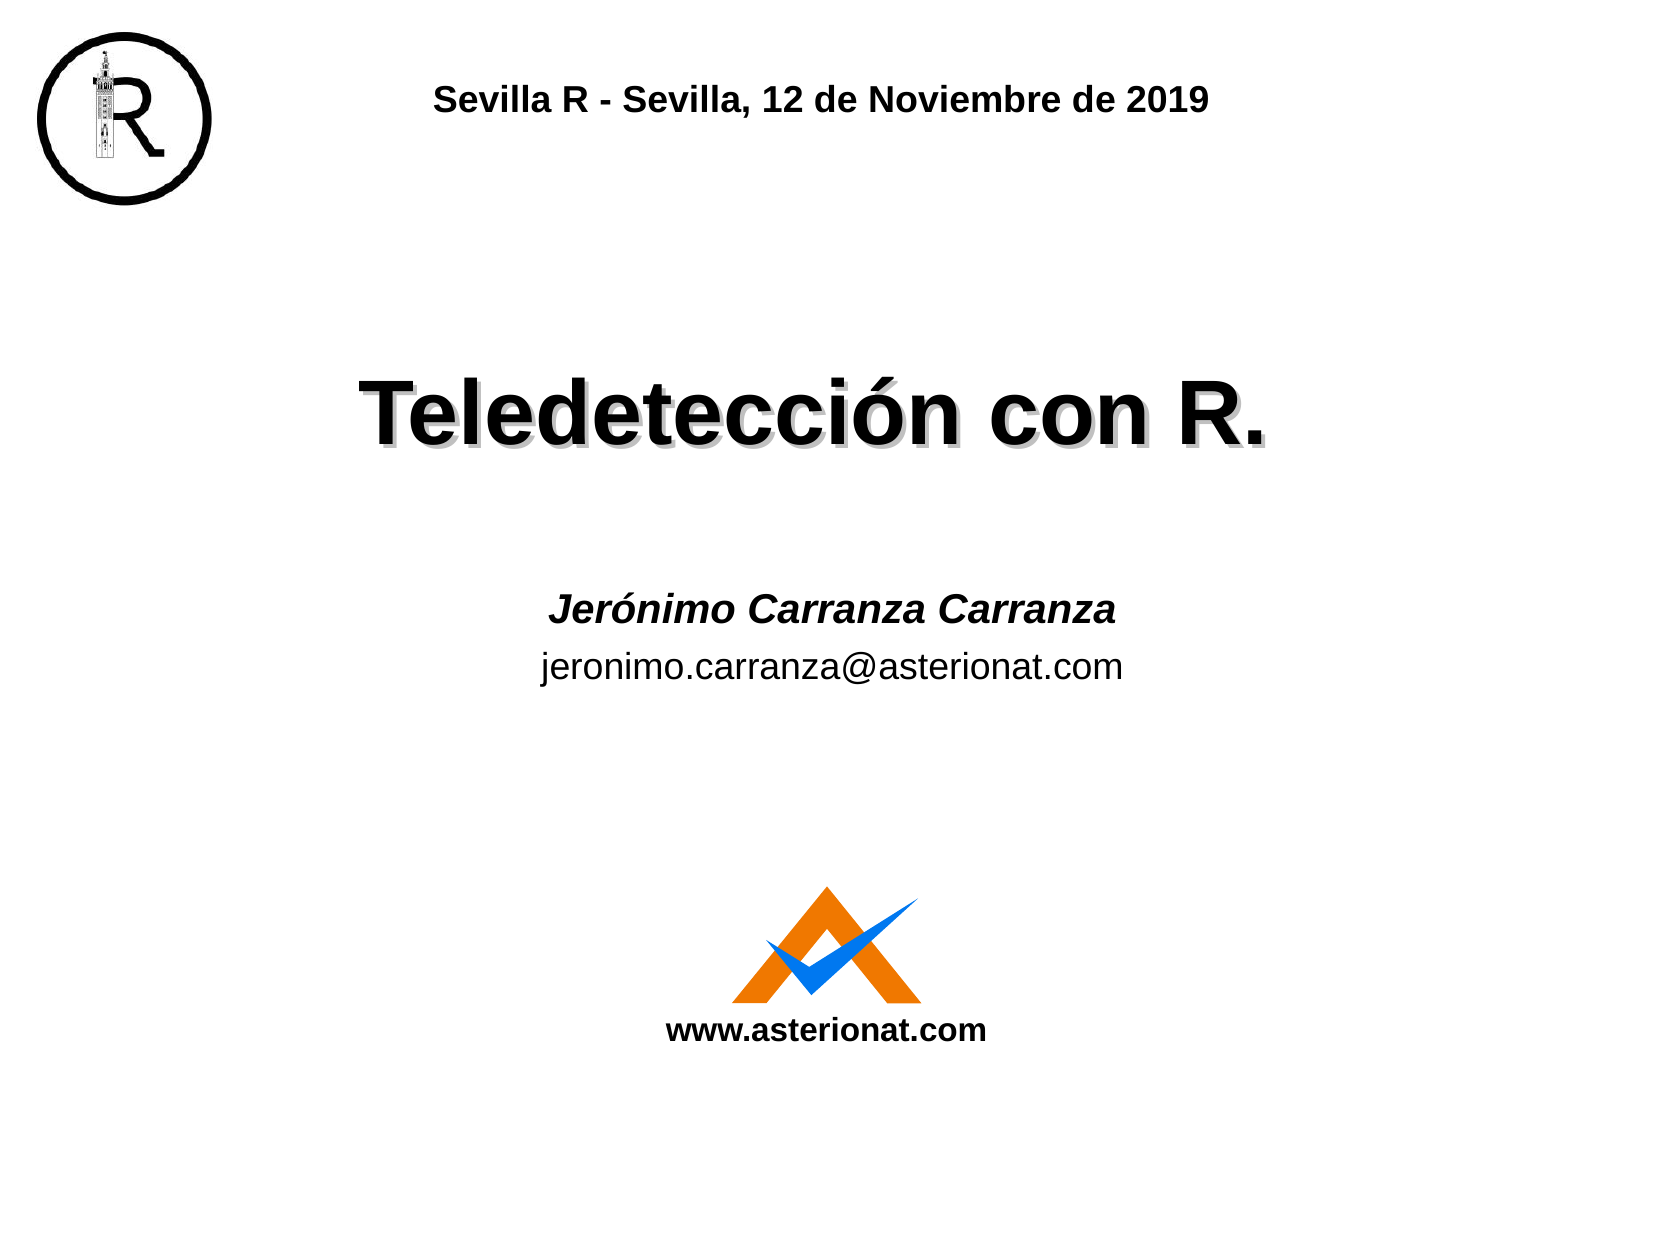

Sevilla R - Sevilla, 12 de Noviembre de 2019
# Teledetección con R.
Jerónimo Carranza Carranza
jeronimo.carranza@asterionat.com
www.asterionat.com